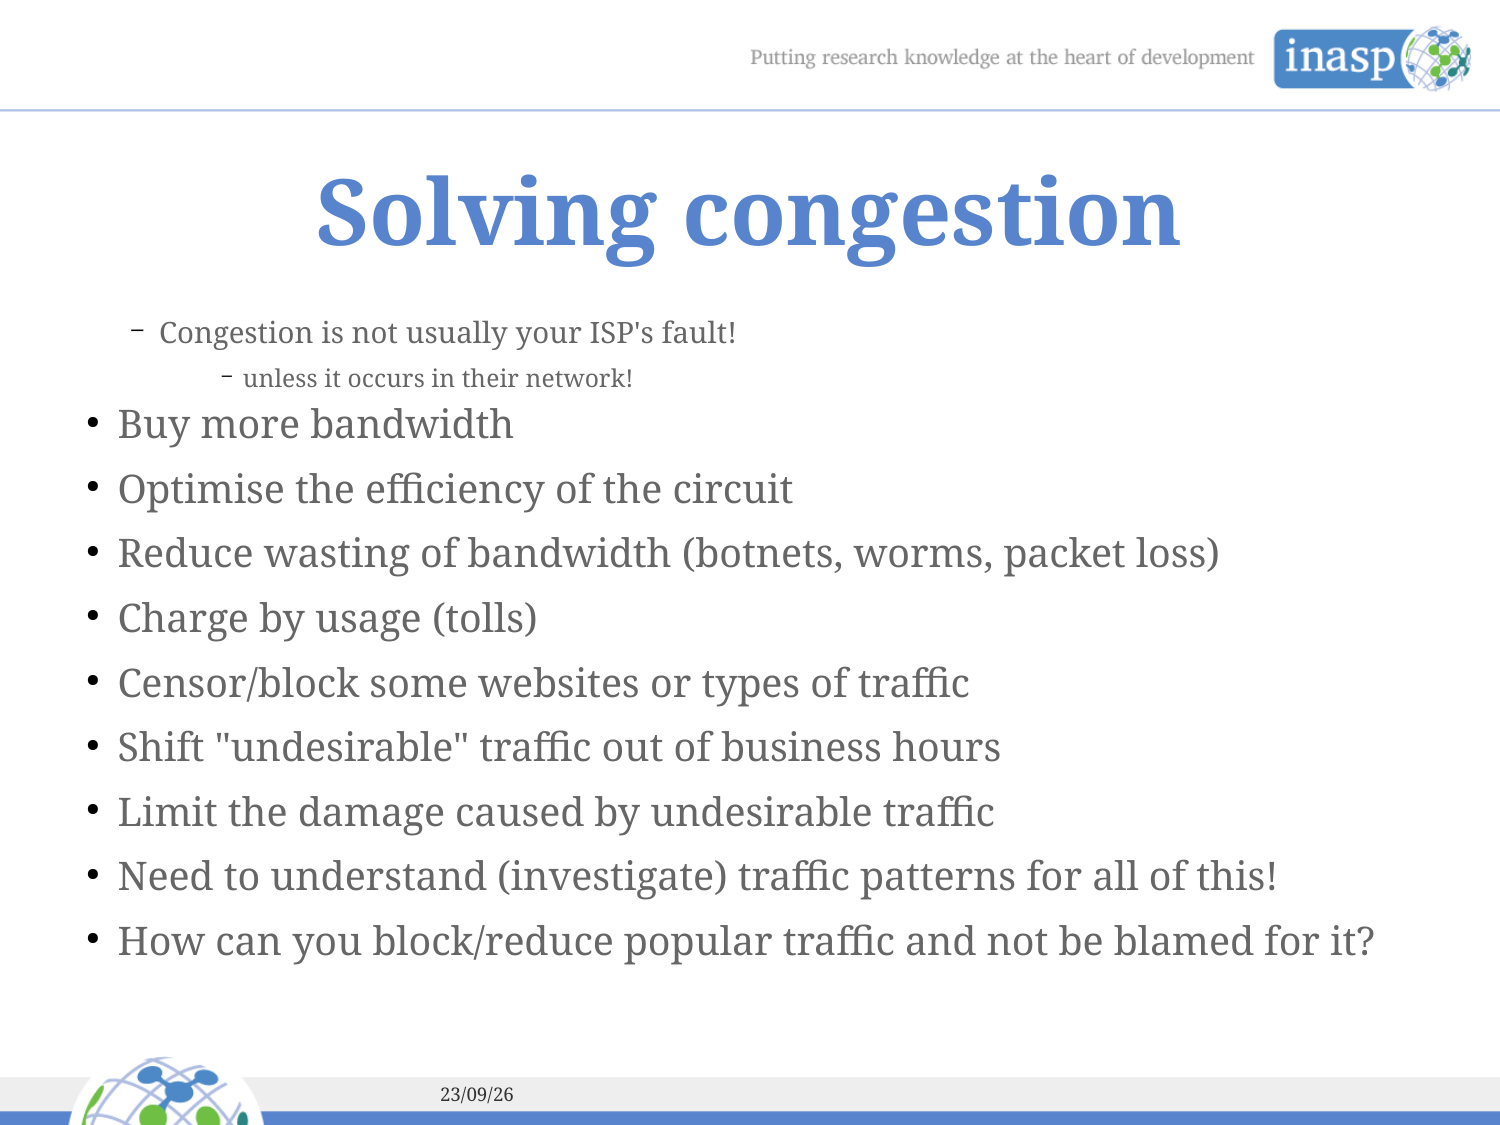

# Solving congestion
Congestion is not usually your ISP's fault!
unless it occurs in their network!
Buy more bandwidth
Optimise the efficiency of the circuit
Reduce wasting of bandwidth (botnets, worms, packet loss)
Charge by usage (tolls)
Censor/block some websites or types of traffic
Shift "undesirable" traffic out of business hours
Limit the damage caused by undesirable traffic
Need to understand (investigate) traffic patterns for all of this!
How can you block/reduce popular traffic and not be blamed for it?